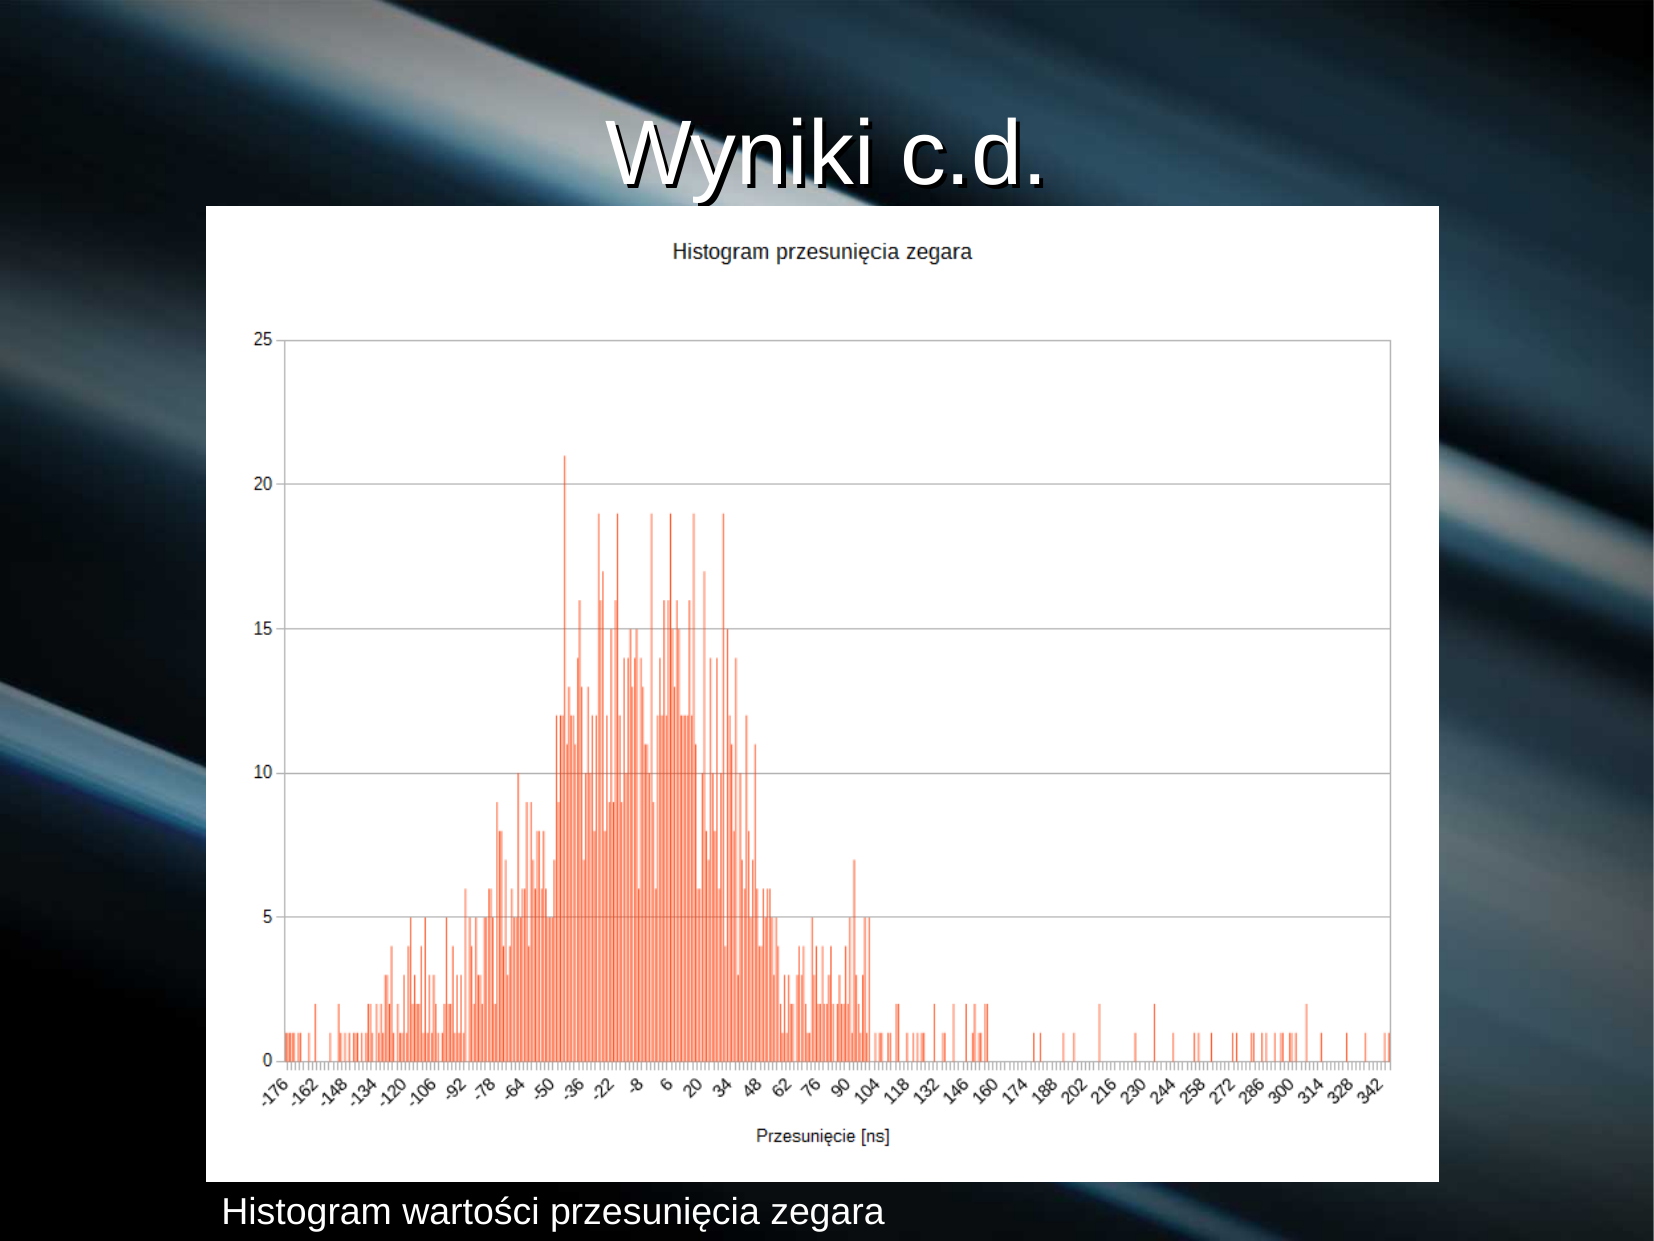

# Wyniki c.d.
Histogram wartości przesunięcia zegara